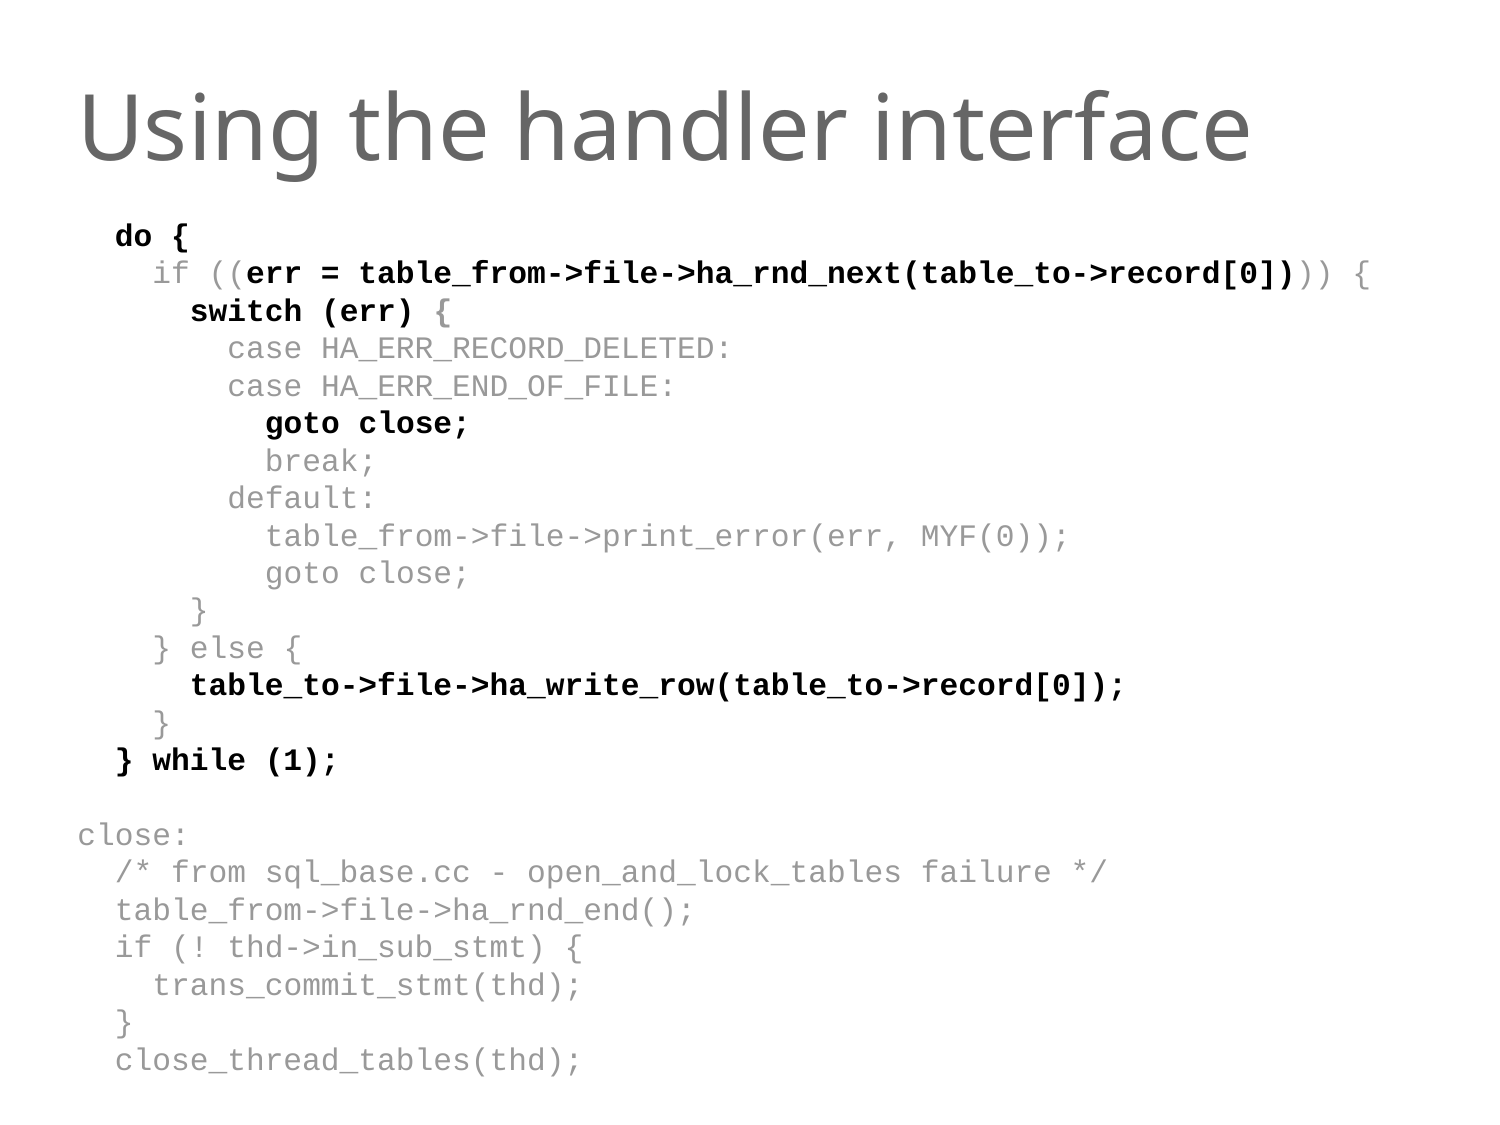

# Using the handler interface
 do {
 if ((err = table_from->file->ha_rnd_next(table_to->record[0]))) {
 switch (err) {
 case HA_ERR_RECORD_DELETED:
 case HA_ERR_END_OF_FILE:
 goto close;
 break;
 default:
 table_from->file->print_error(err, MYF(0));
 goto close;
 }
 } else {
 table_to->file->ha_write_row(table_to->record[0]);
 }
 } while (1);
close:
 /* from sql_base.cc - open_and_lock_tables failure */
 table_from->file->ha_rnd_end();
 if (! thd->in_sub_stmt) {
 trans_commit_stmt(thd);
 }
 close_thread_tables(thd);